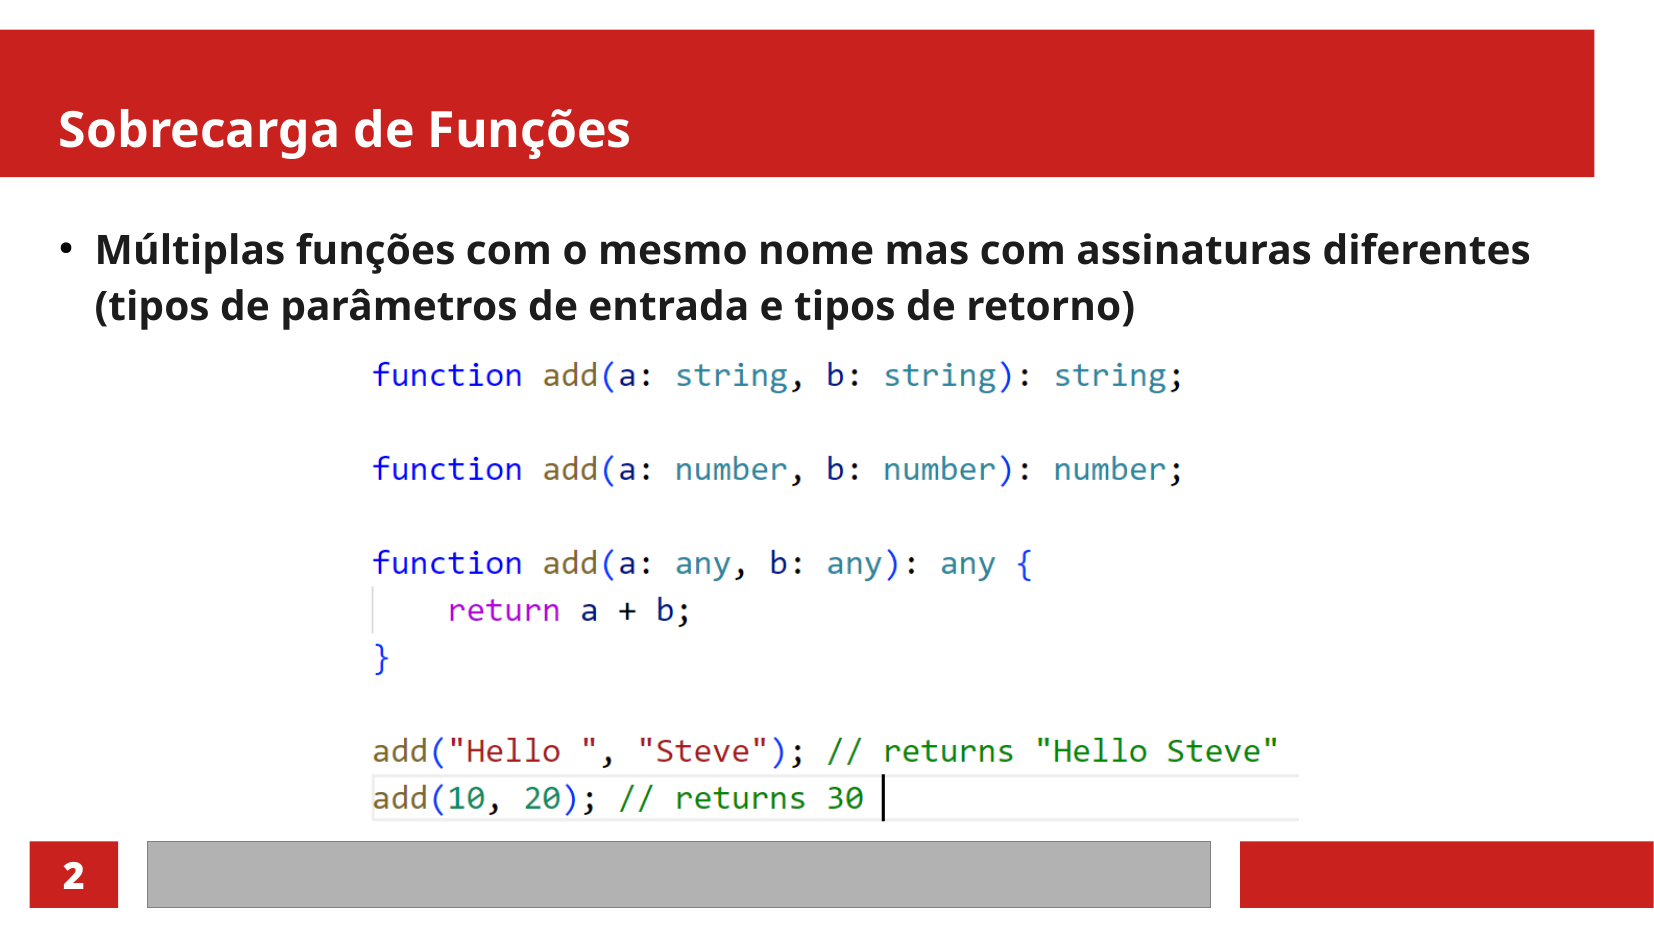

# Sobrecarga de Funções
Múltiplas funções com o mesmo nome mas com assinaturas diferentes (tipos de parâmetros de entrada e tipos de retorno)
2